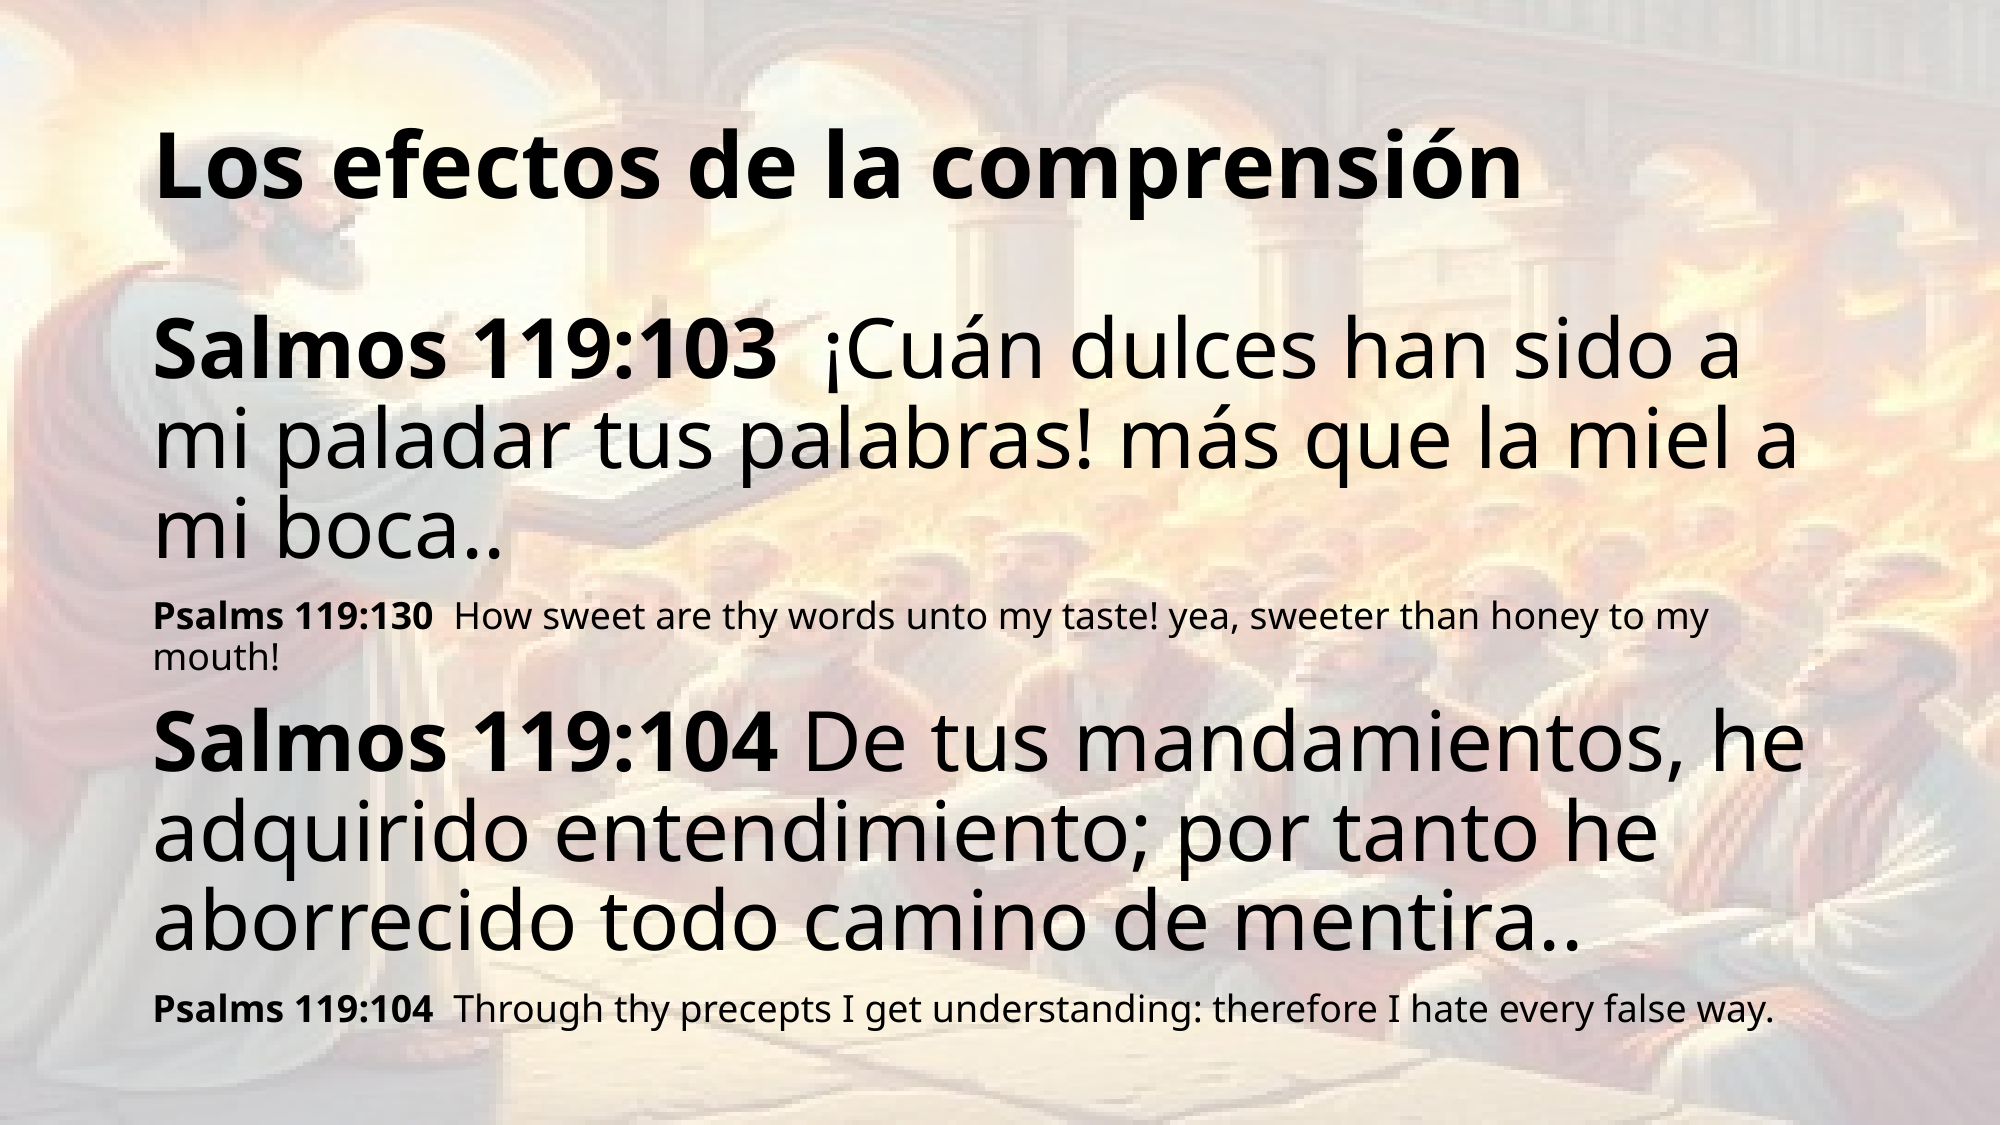

# Los efectos de la comprensión
Salmos 119:103  ¡Cuán dulces han sido a mi paladar tus palabras! más que la miel a mi boca..
Psalms 119:130  How sweet are thy words unto my taste! yea, sweeter than honey to my mouth!
Salmos 119:104 De tus mandamientos, he adquirido entendimiento; por tanto he aborrecido todo camino de mentira..
Psalms 119:104  Through thy precepts I get understanding: therefore I hate every false way.